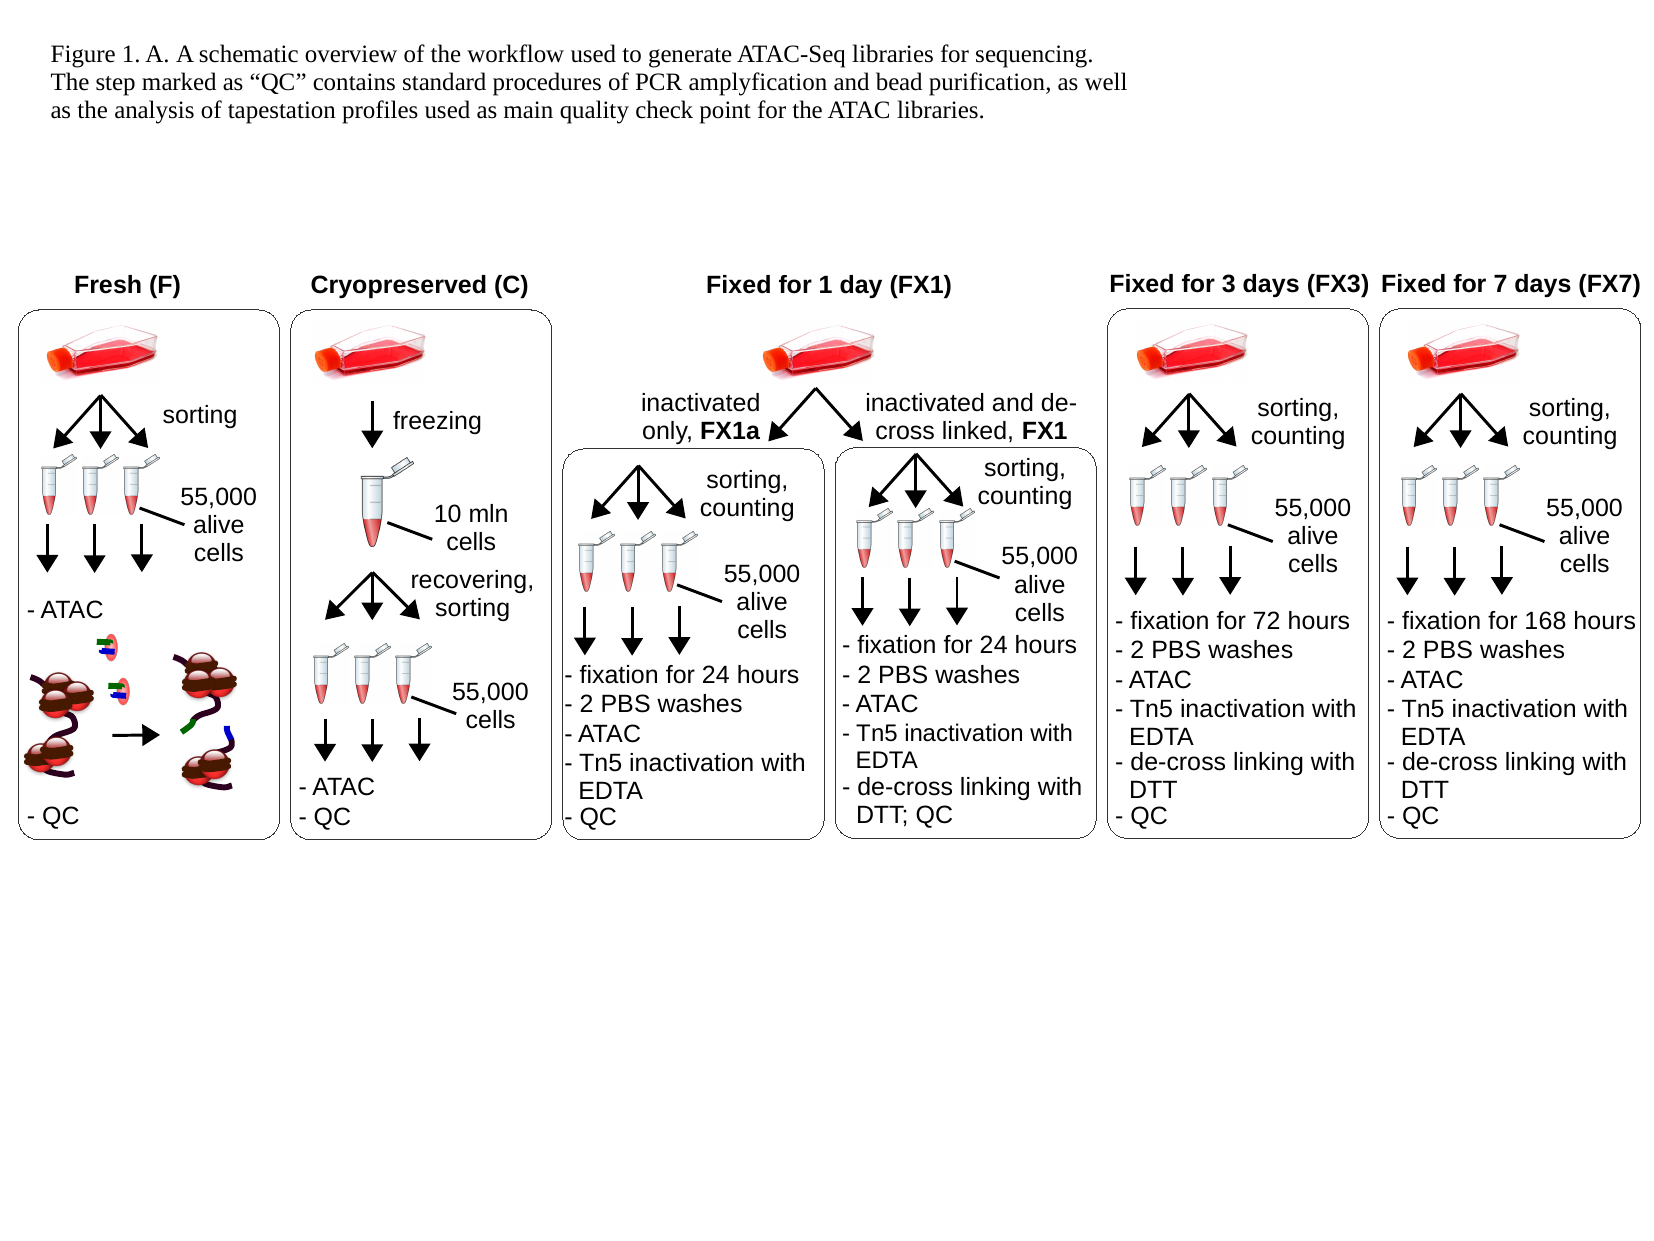

Figure 1. A. A schematic overview of the workflow used to generate ATAC-Seq libraries for sequencing.
The step marked as “QC” contains standard procedures of PCR amplyfication and bead purification, as well
as the analysis of tapestation profiles used as main quality check point for the ATAC libraries.
Fixed for 3 days (FX3)
Fixed for 7 days (FX7)
Fresh (F)
Cryopreserved (C)
Fixed for 1 day (FX1)
inactivated
only, FX1a
inactivated and de-
cross linked, FX1
sorting,
counting
sorting,
counting
sorting
freezing
sorting,
counting
sorting,
counting
55,000
alive
cells
55,000
alive
cells
55,000
alive
cells
10 mln
cells
55,000
alive
cells
55,000
alive
cells
recovering,
sorting
- ATAC
- fixation for 72 hours
- fixation for 168 hours
- fixation for 24 hours
- 2 PBS washes
- 2 PBS washes
- fixation for 24 hours
- 2 PBS washes
- ATAC
- ATAC
55,000
cells
- ATAC
- 2 PBS washes
- Tn5 inactivation with
 EDTA
- Tn5 inactivation with
 EDTA
- ATAC
- Tn5 inactivation with
 EDTA
- de-cross linking with
 DTT
- de-cross linking with
 DTT
- Tn5 inactivation with
 EDTA
- ATAC
- de-cross linking with
 DTT; QC
- QC
- QC
- QC
- QC
- QC